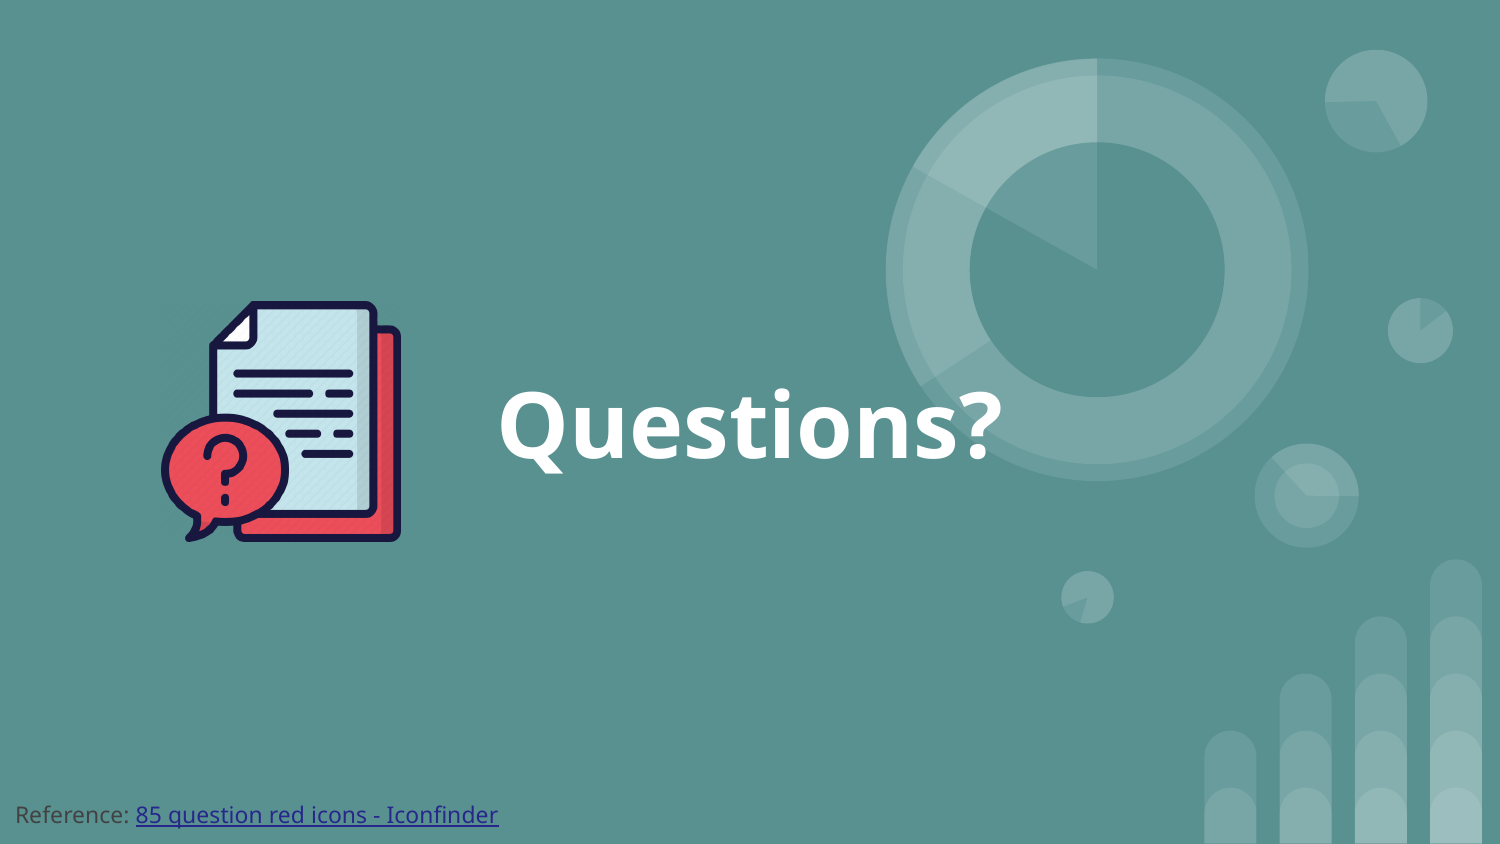

# Questions?
Reference: 85 question red icons - Iconfinder